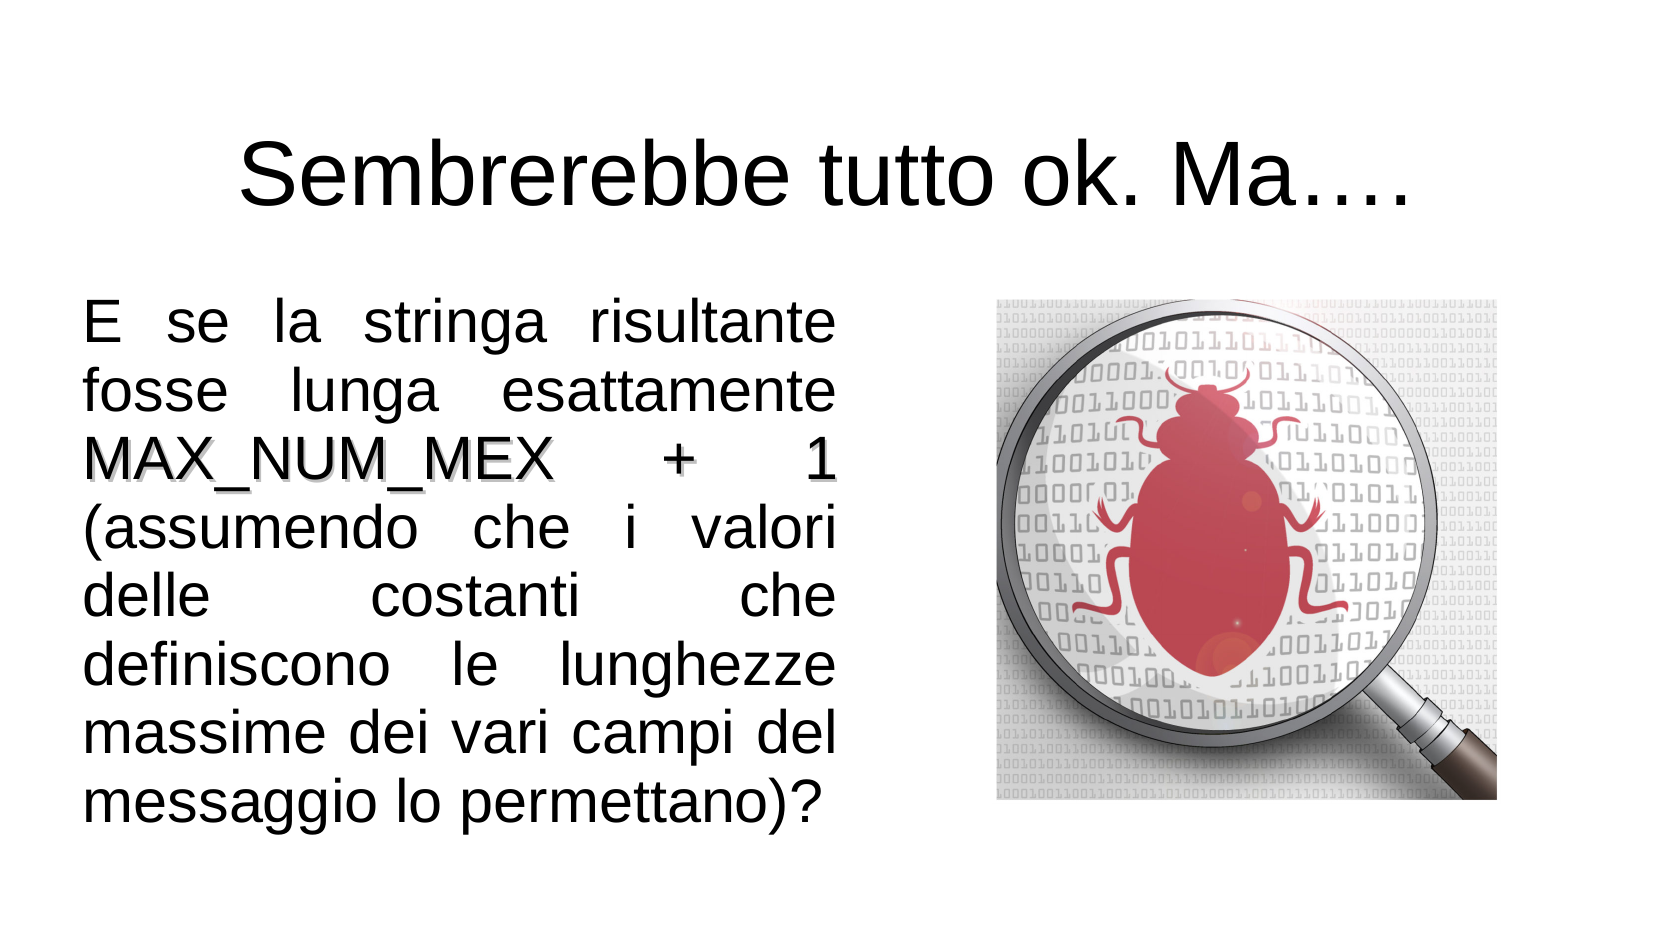

# Sembrerebbe tutto ok. Ma….
E se la stringa risultante fosse lunga esattamente MAX_NUM_MEX + 1 (assumendo che i valori delle costanti che definiscono le lunghezze massime dei vari campi del messaggio lo permettano)?